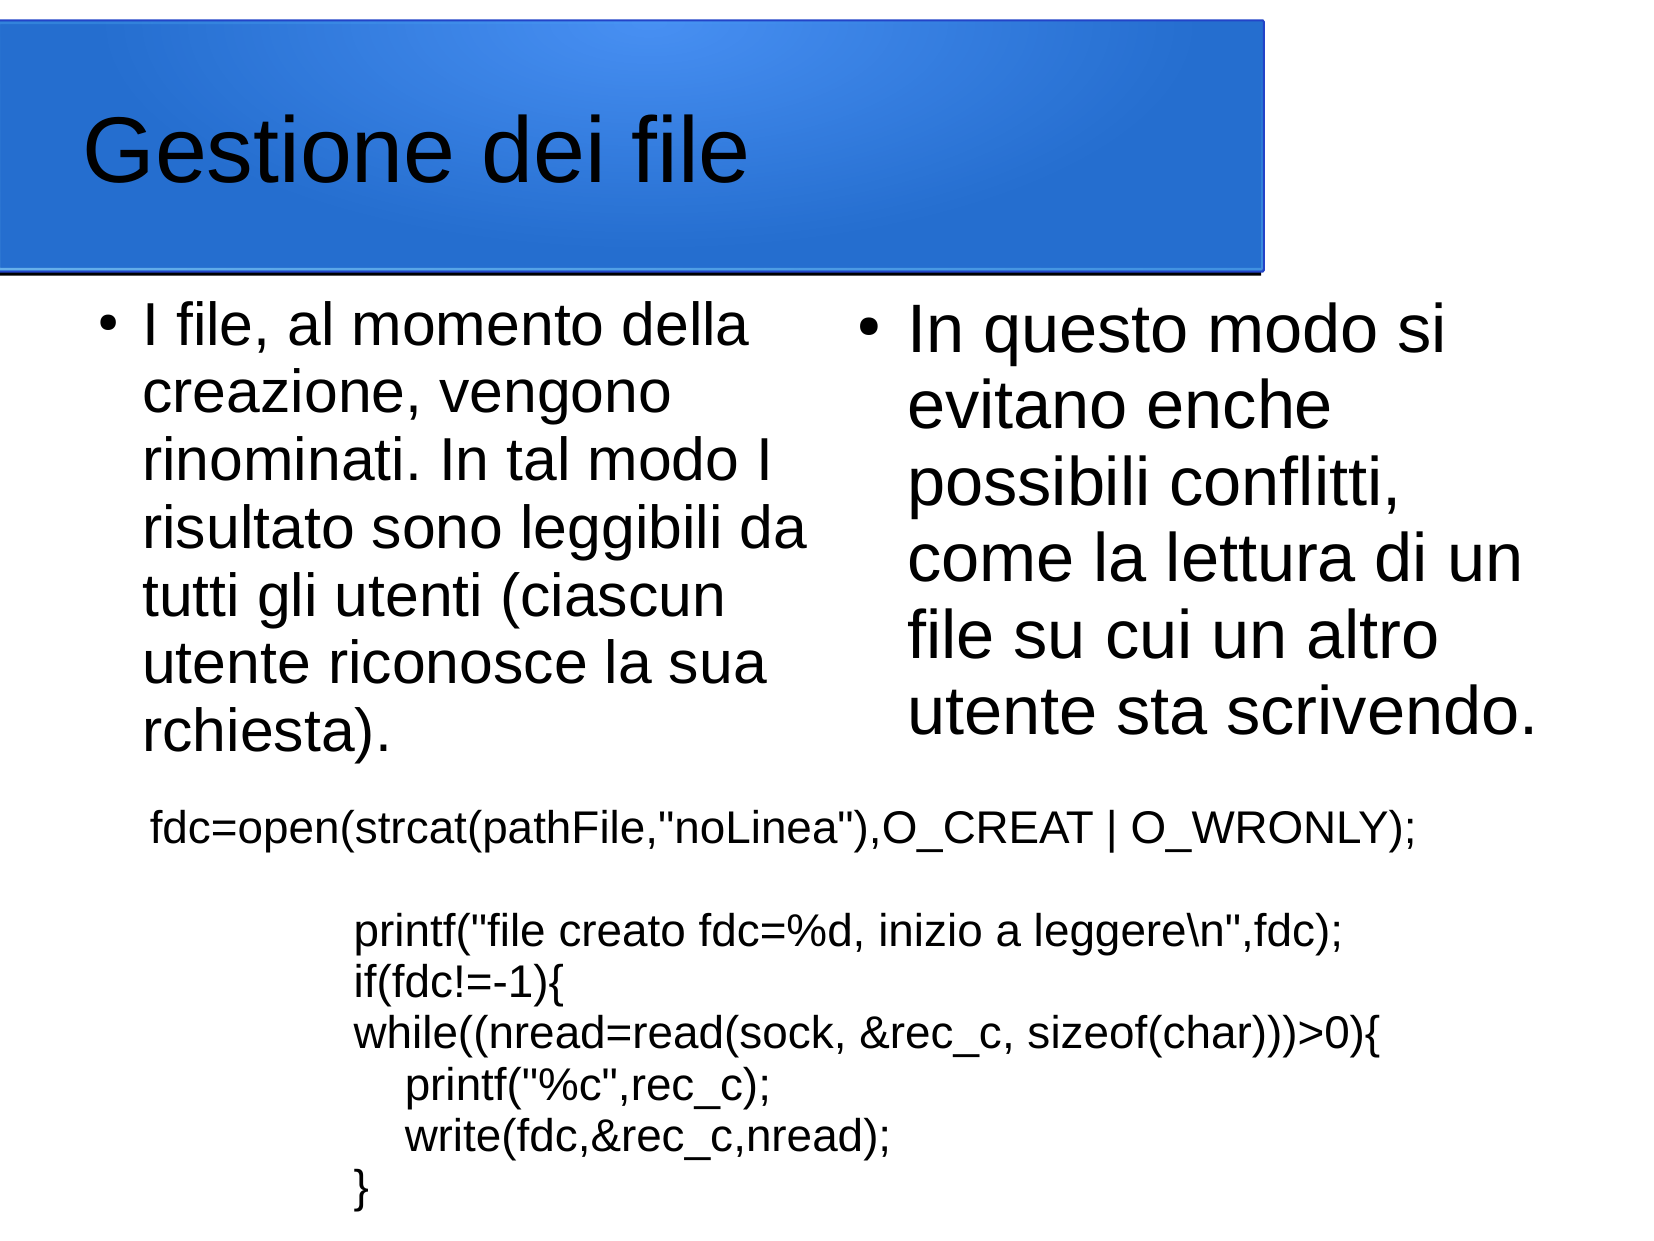

# Gestione dei file
I file, al momento della creazione, vengono rinominati. In tal modo I risultato sono leggibili da tutti gli utenti (ciascun utente riconosce la sua rchiesta).
In questo modo si evitano enche possibili conflitti, come la lettura di un file su cui un altro utente sta scrivendo.
fdc=open(strcat(pathFile,"noLinea"),O_CREAT | O_WRONLY);
 printf("file creato fdc=%d, inizio a leggere\n",fdc);
 if(fdc!=-1){
 while((nread=read(sock, &rec_c, sizeof(char)))>0){
 printf("%c",rec_c);
 write(fdc,&rec_c,nread);
 }